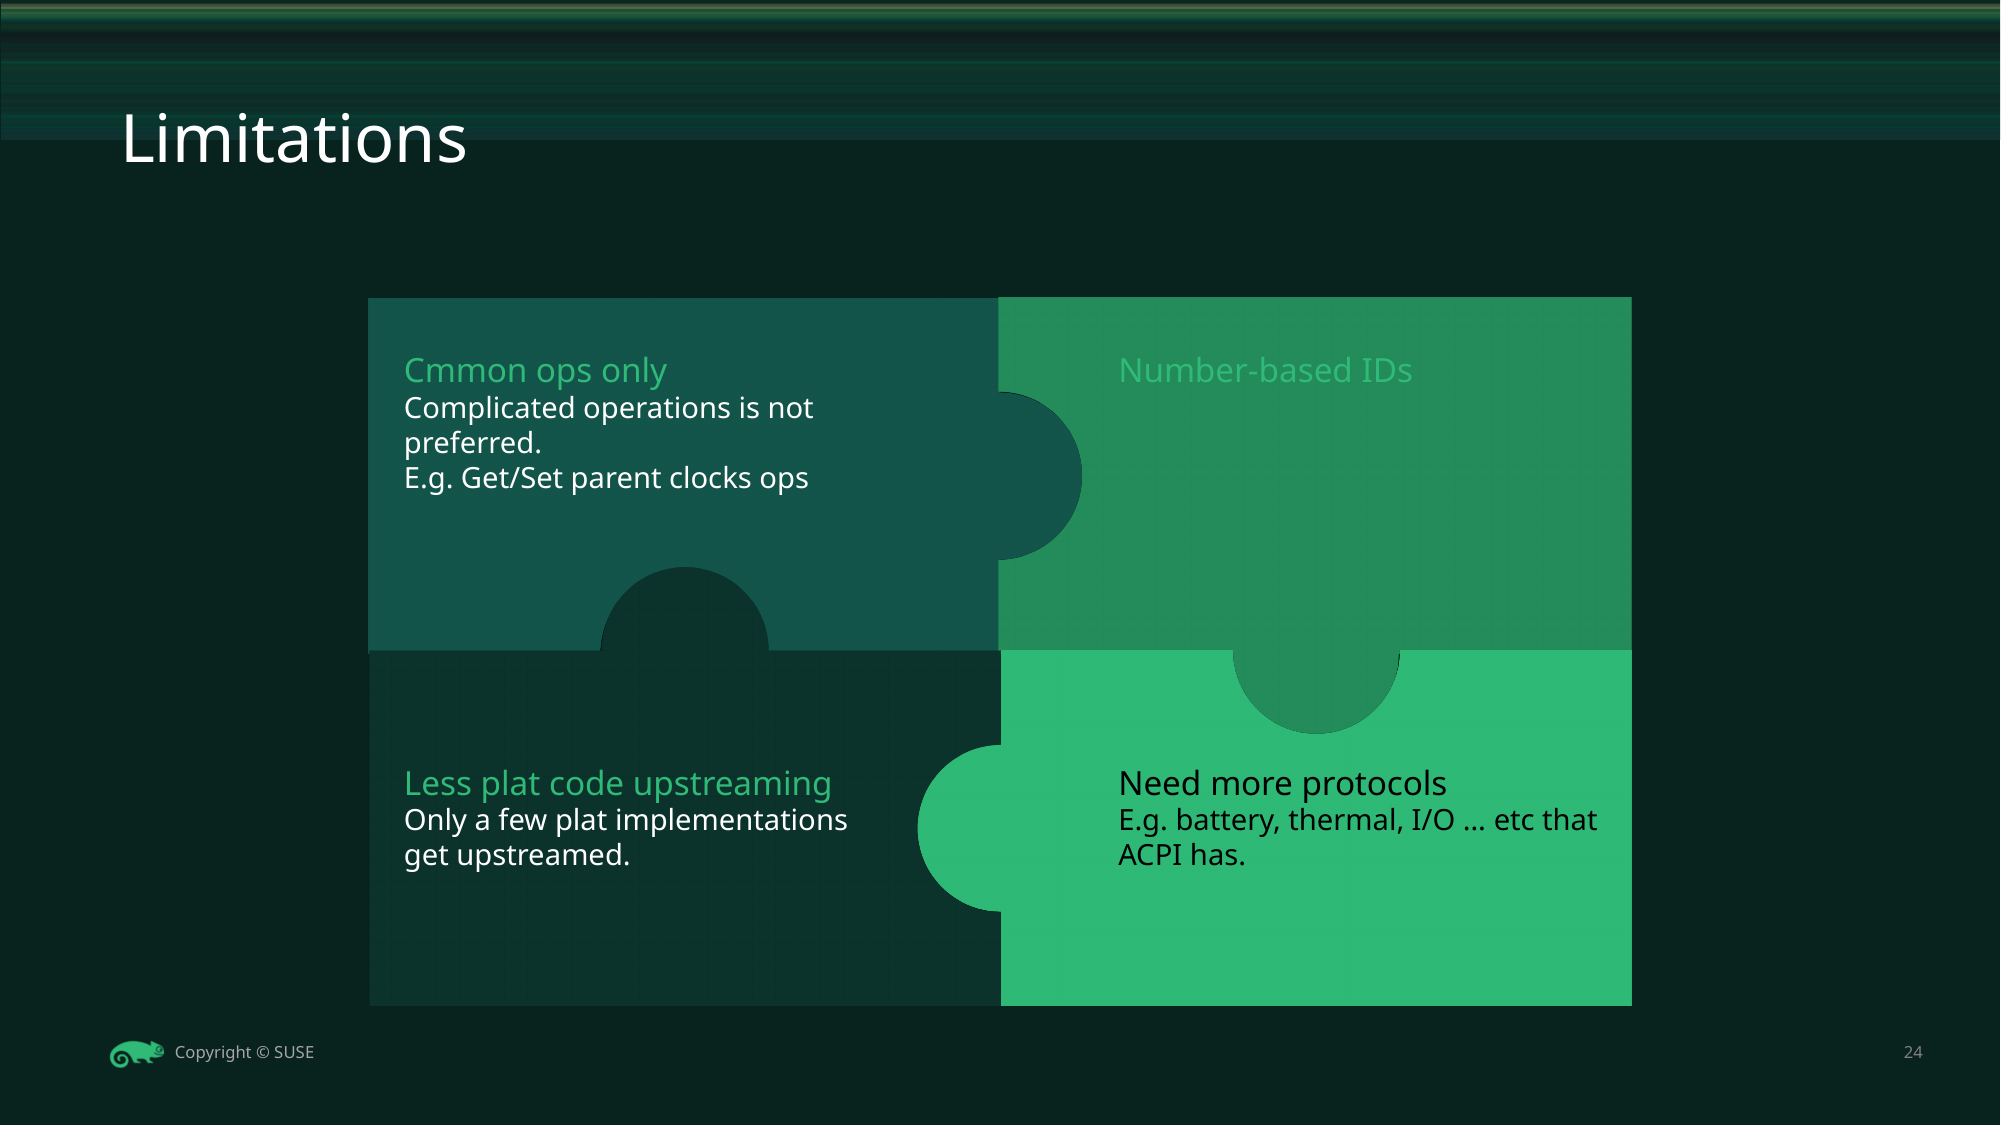

Limitations
#
Number-based IDs
Cmmon ops only
Complicated operations is not preferred.
E.g. Get/Set parent clocks ops
Less plat code upstreaming
Only a few plat implementations get upstreamed.
Need more protocols
E.g. battery, thermal, I/O … etc that ACPI has.
24